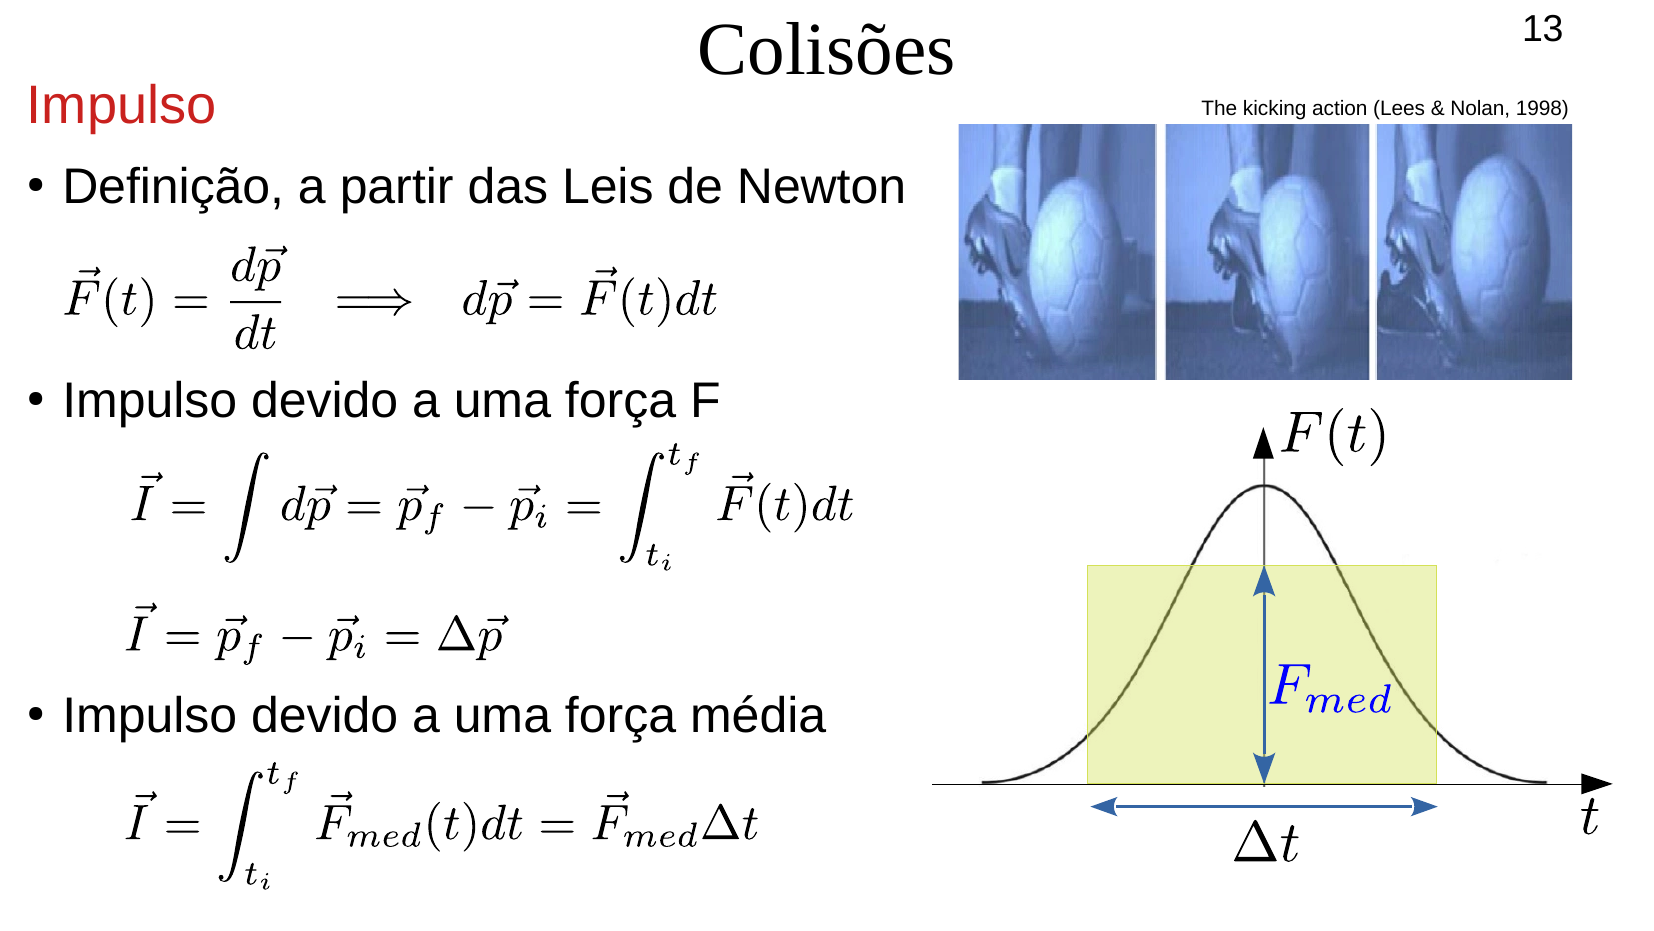

Colisões
Impulso
Definição, a partir das Leis de Newton
Impulso devido a uma força F
Impulso devido a uma força média
The kicking action (Lees & Nolan, 1998)